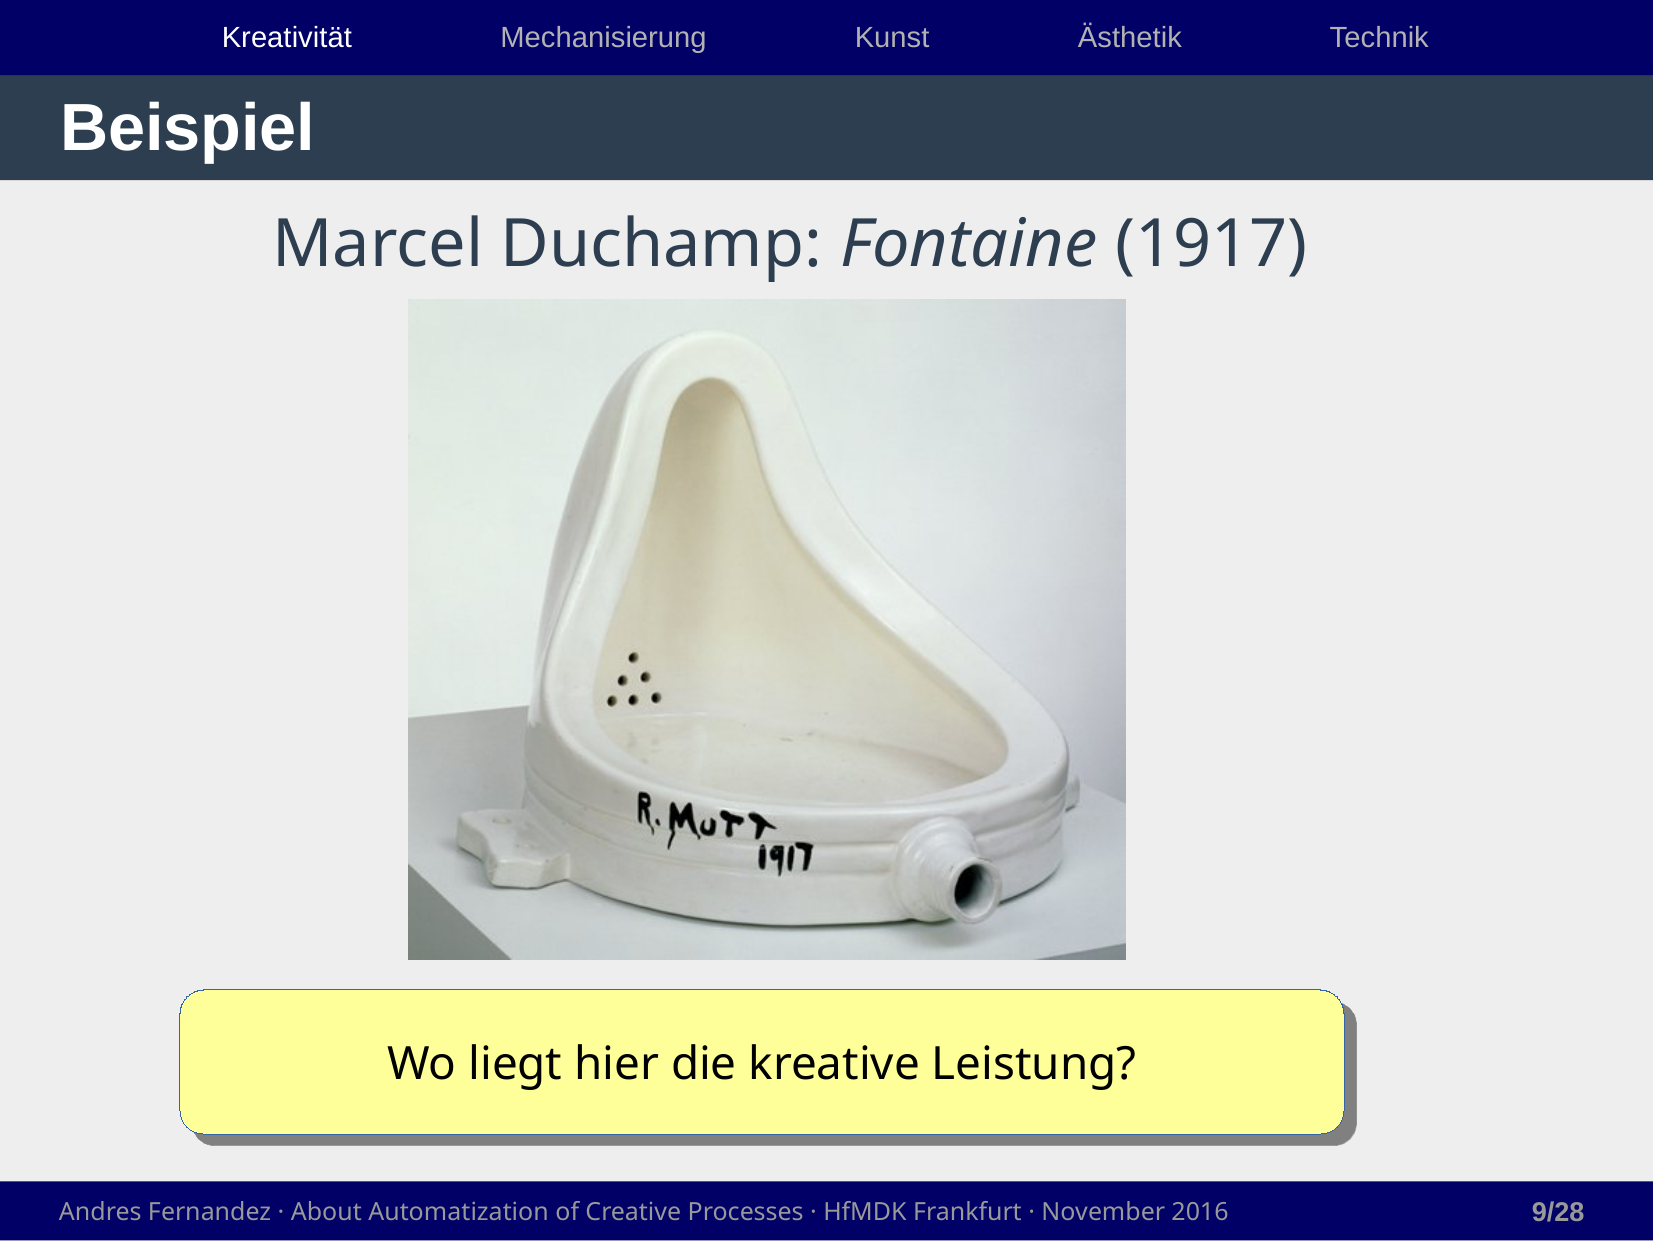

Kreativität Mechanisierung Kunst Ästhetik Technik
# Beispiel
Marcel Duchamp: Fontaine (1917)
Wo liegt hier die kreative Leistung?